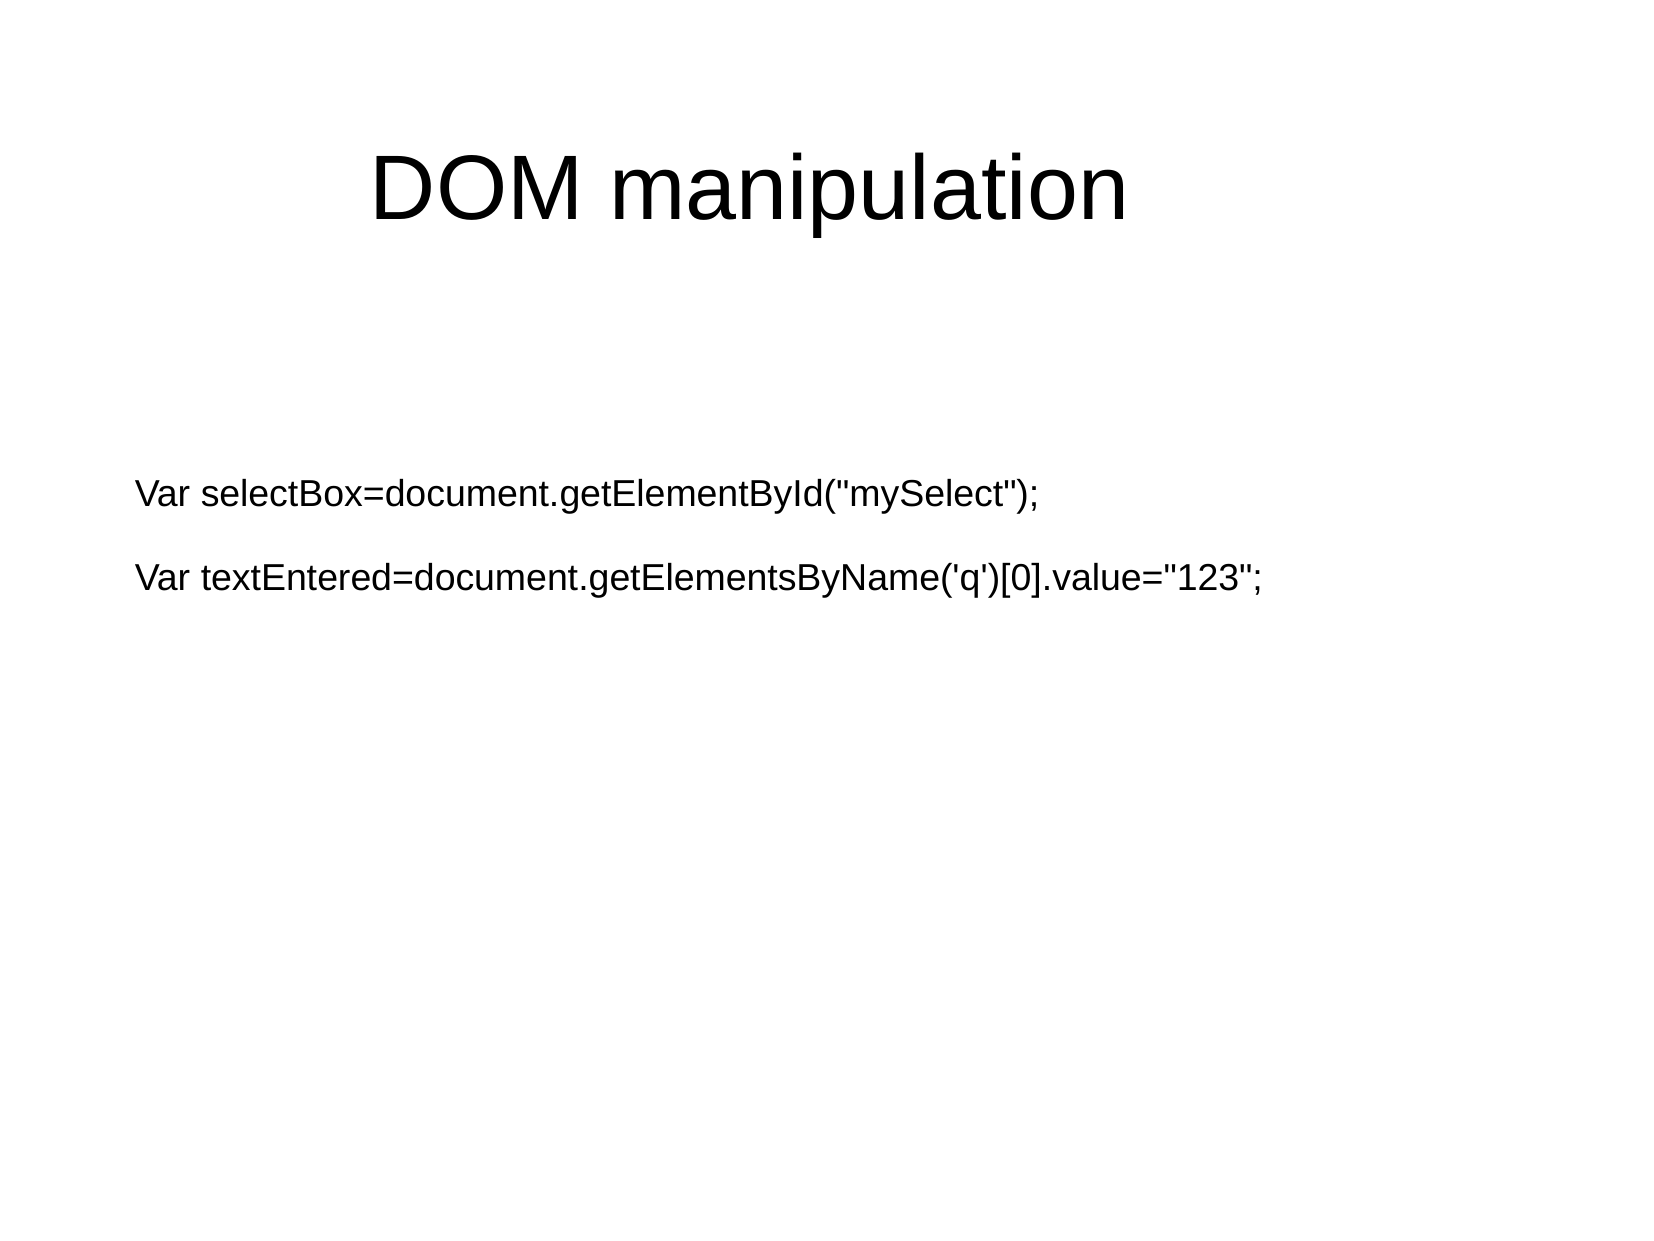

# DOM manipulation
Var selectBox=document.getElementById("mySelect");
Var textEntered=document.getElementsByName('q')[0].value="123";